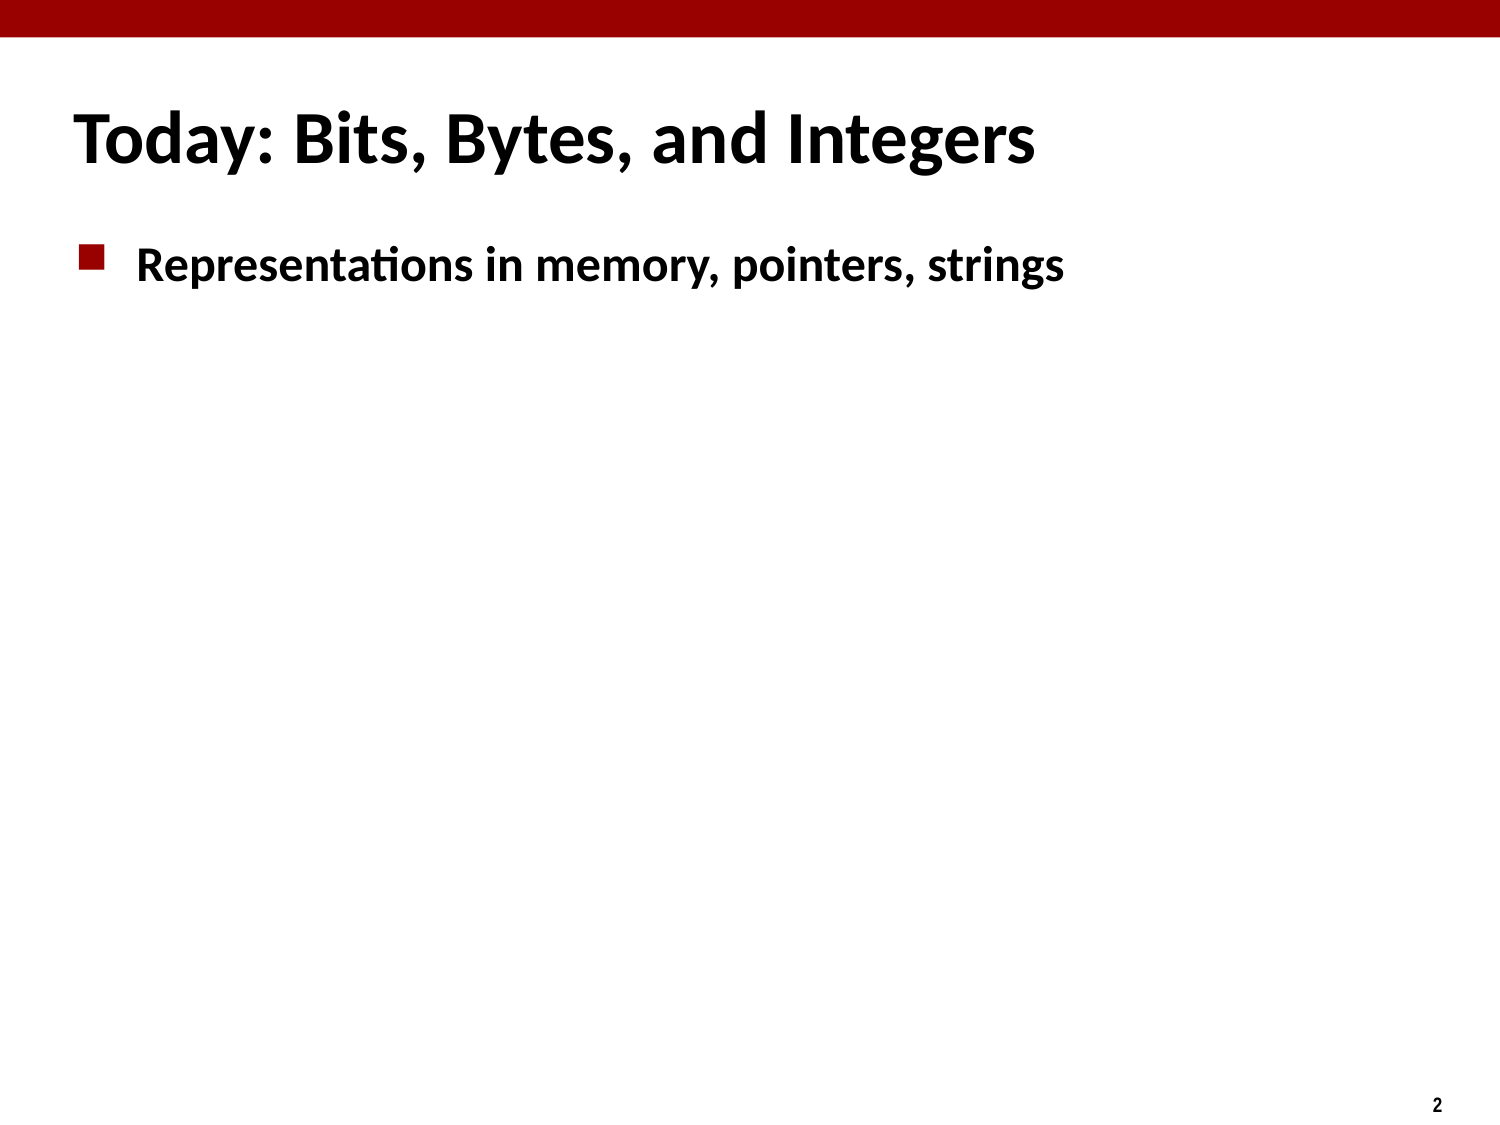

# Today: Bits, Bytes, and Integers
Representations in memory, pointers, strings